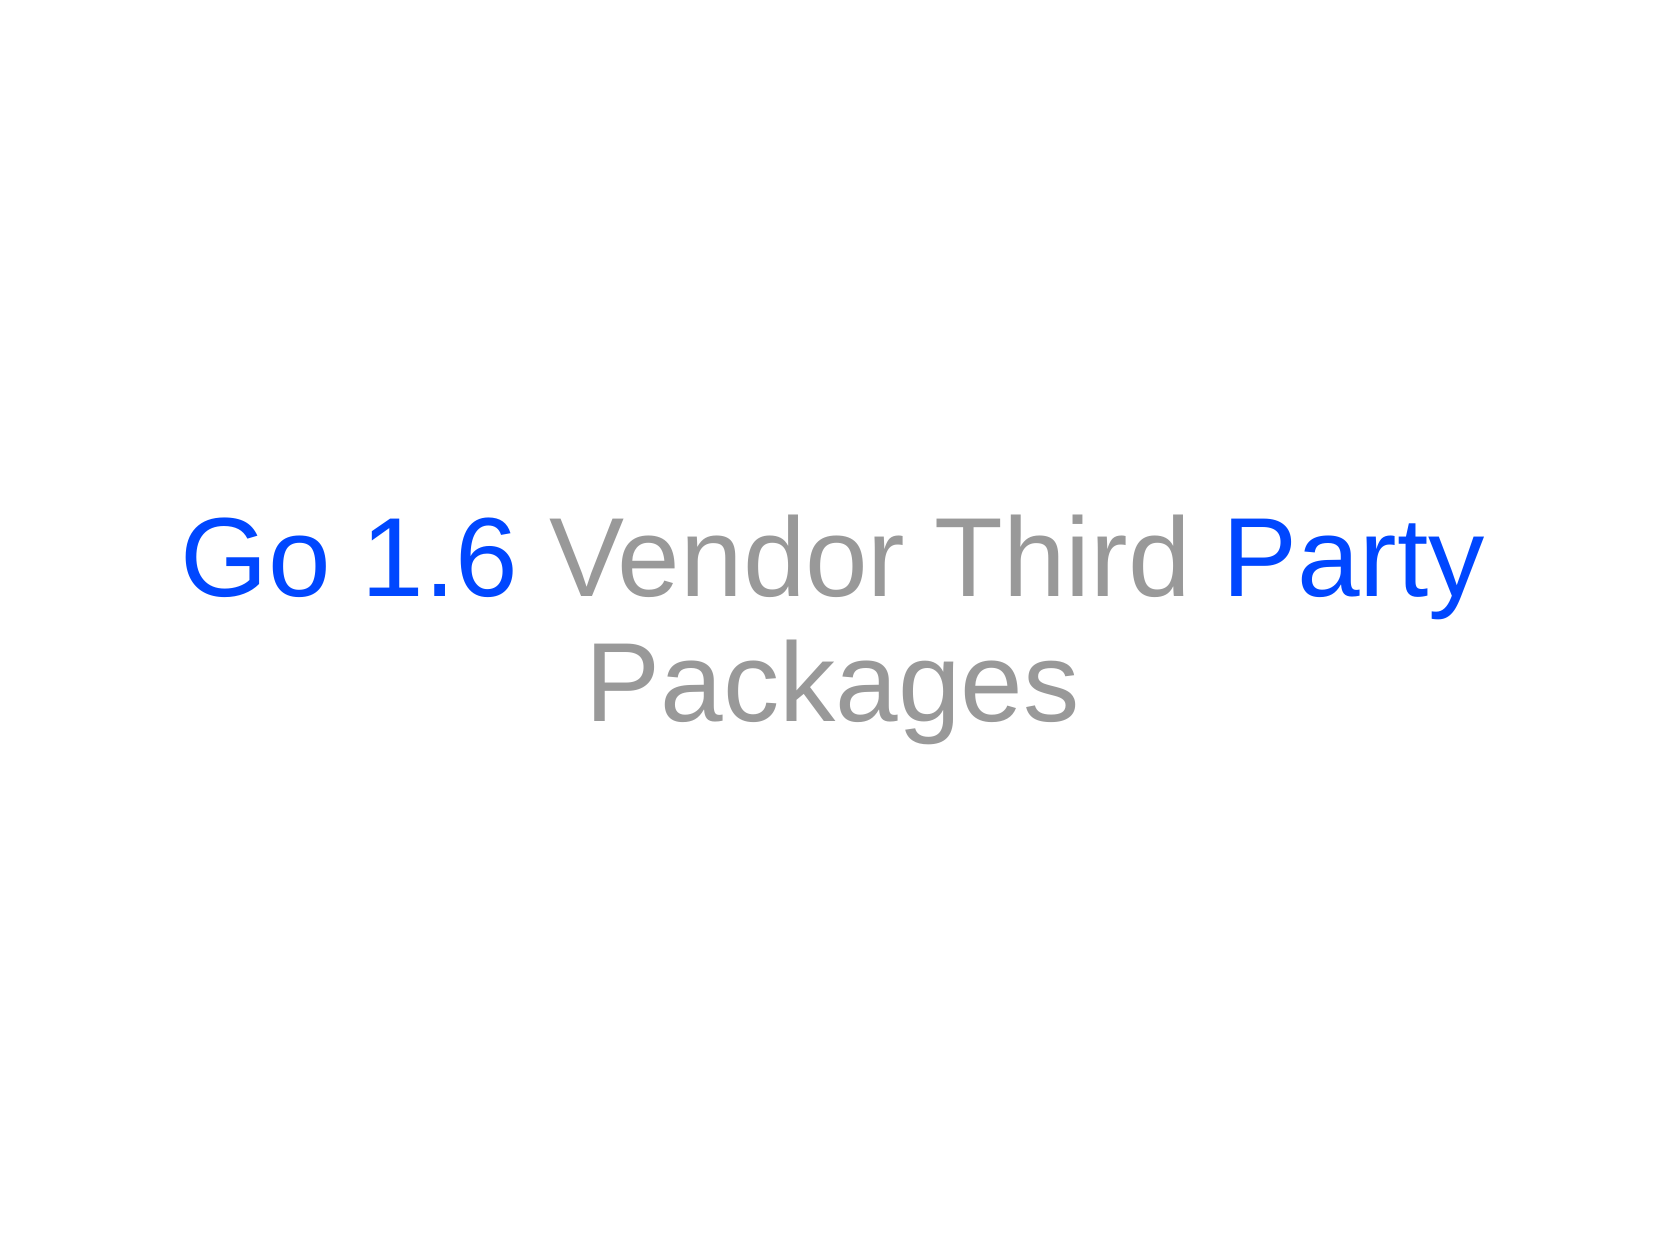

# Go 1.6 Vendor Third Party Packages